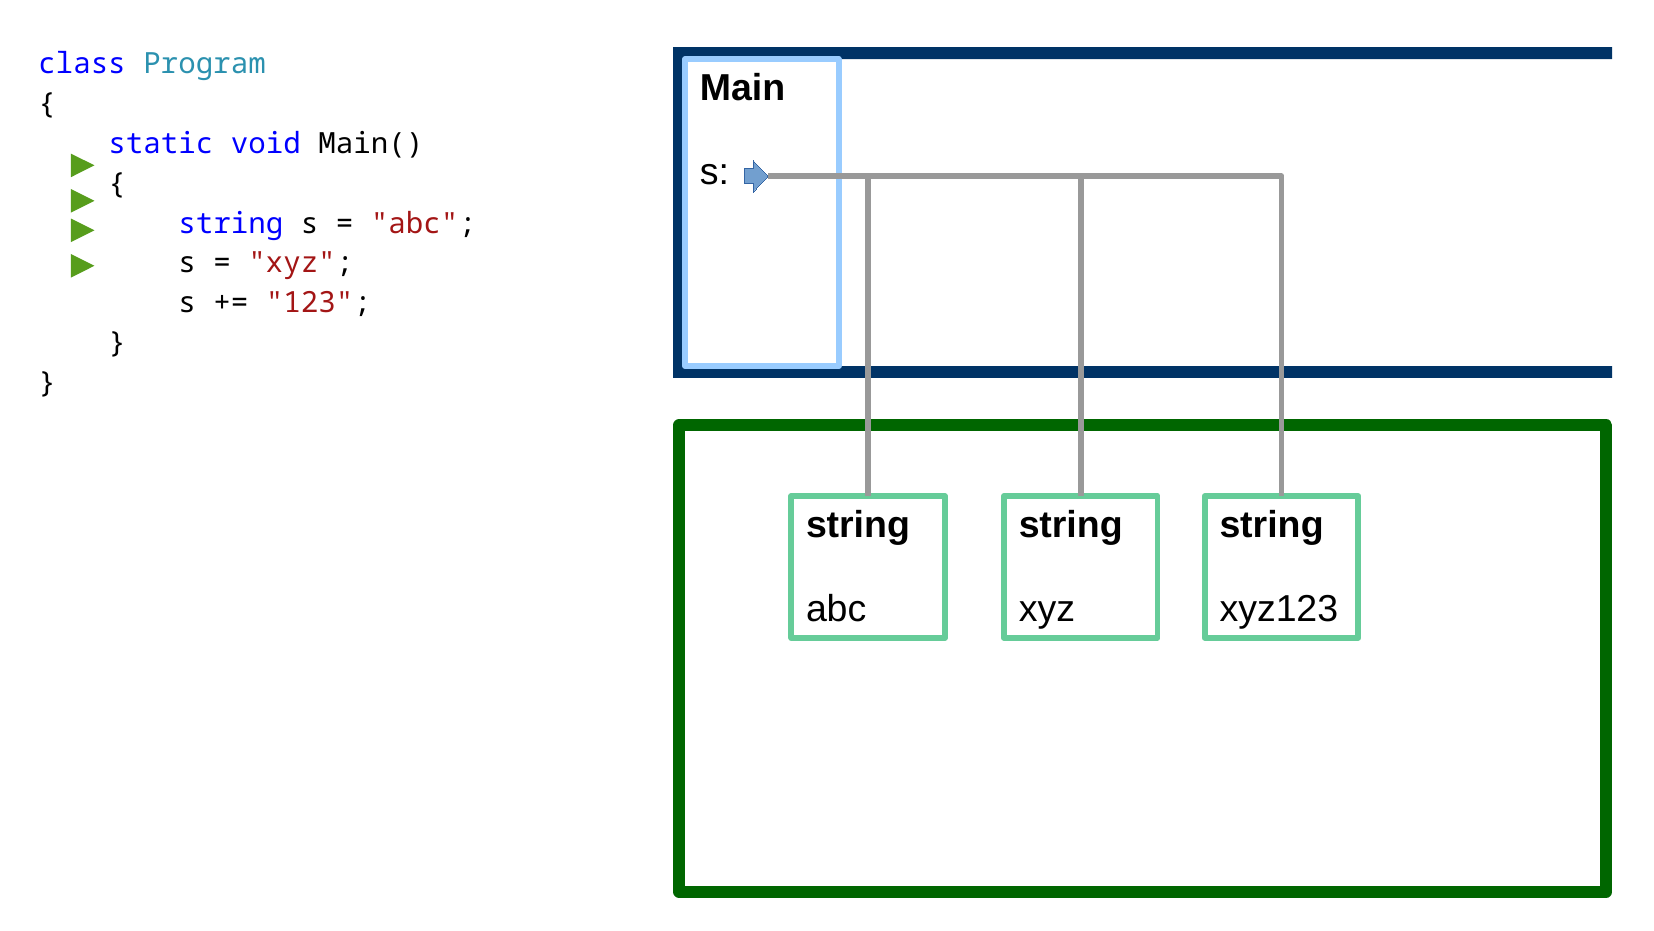

class Program
{
 static void Main()
 {
 string s = "abc";
 s = "xyz";
 s += "123";
 }
}
Main
s:
string
abc
string
xyz
string
xyz123